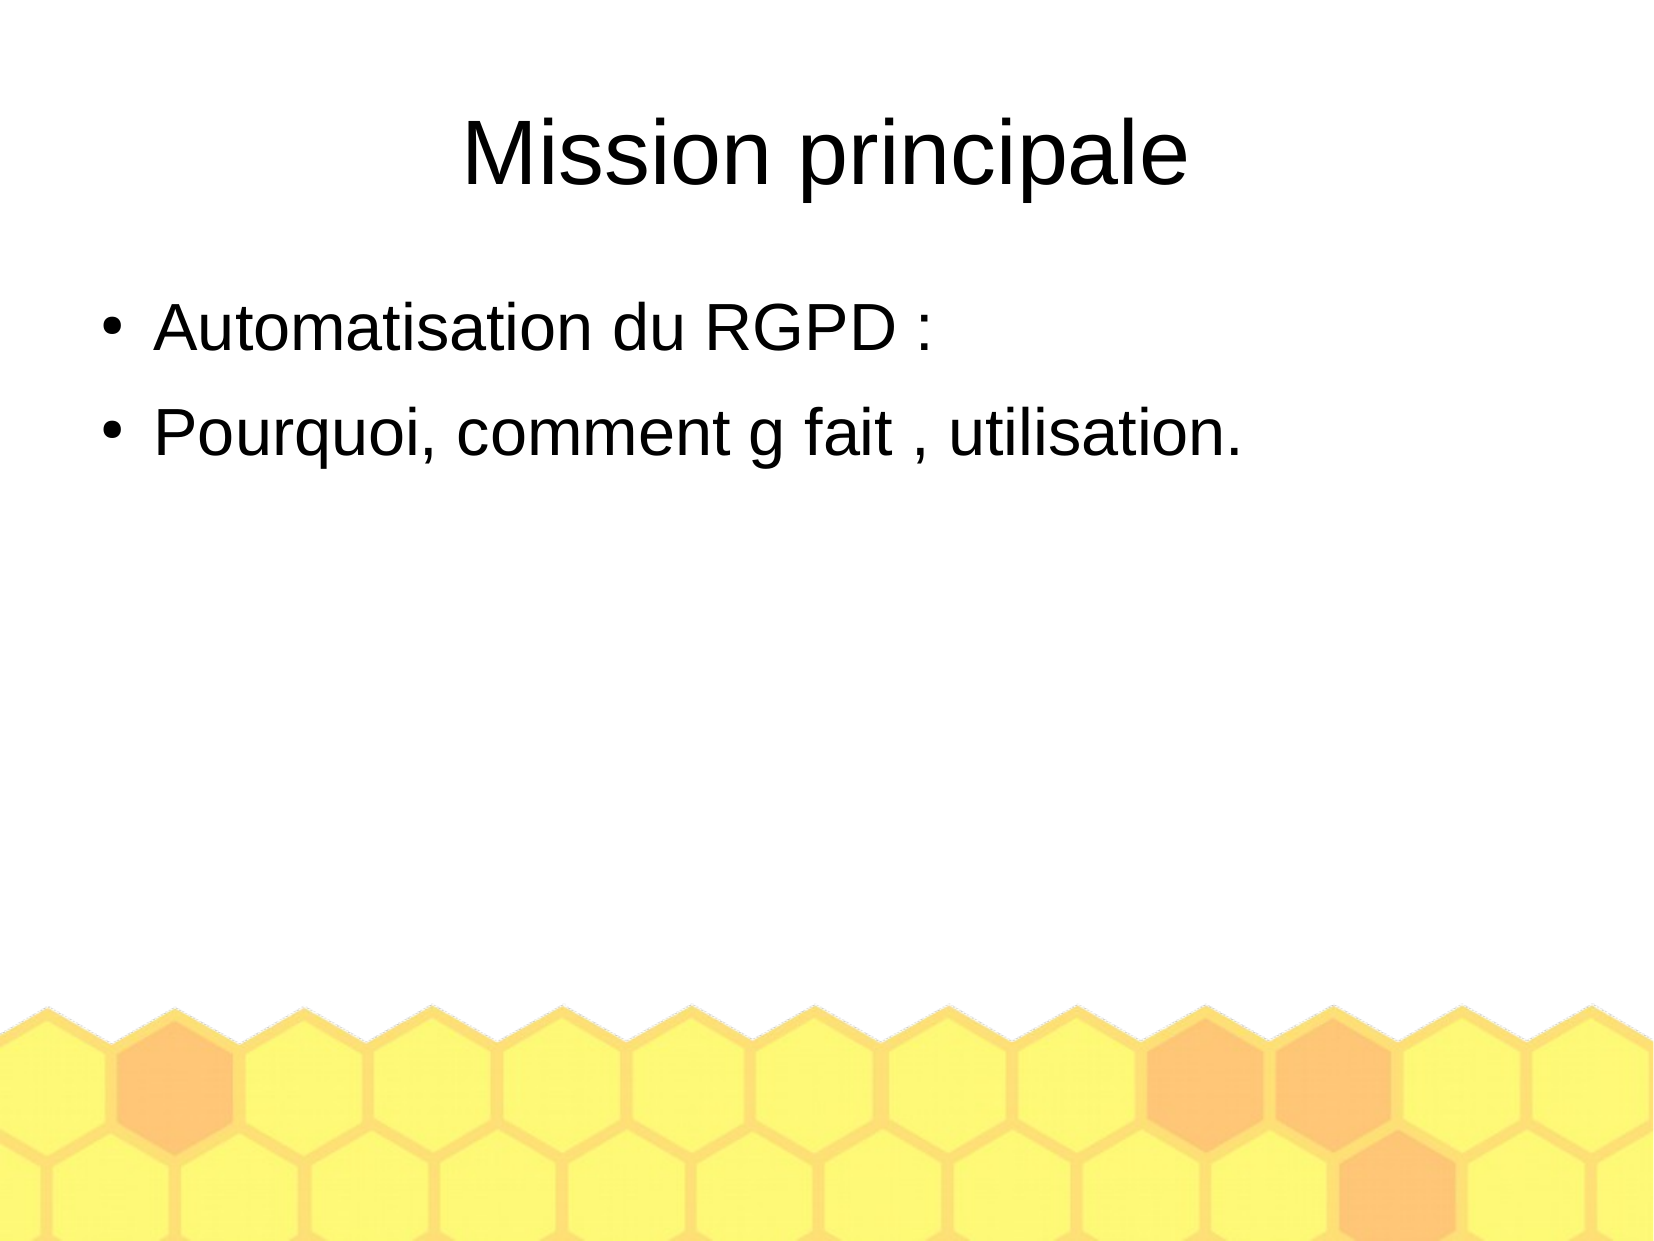

# Mission principale
Automatisation du RGPD :
Pourquoi, comment g fait , utilisation.